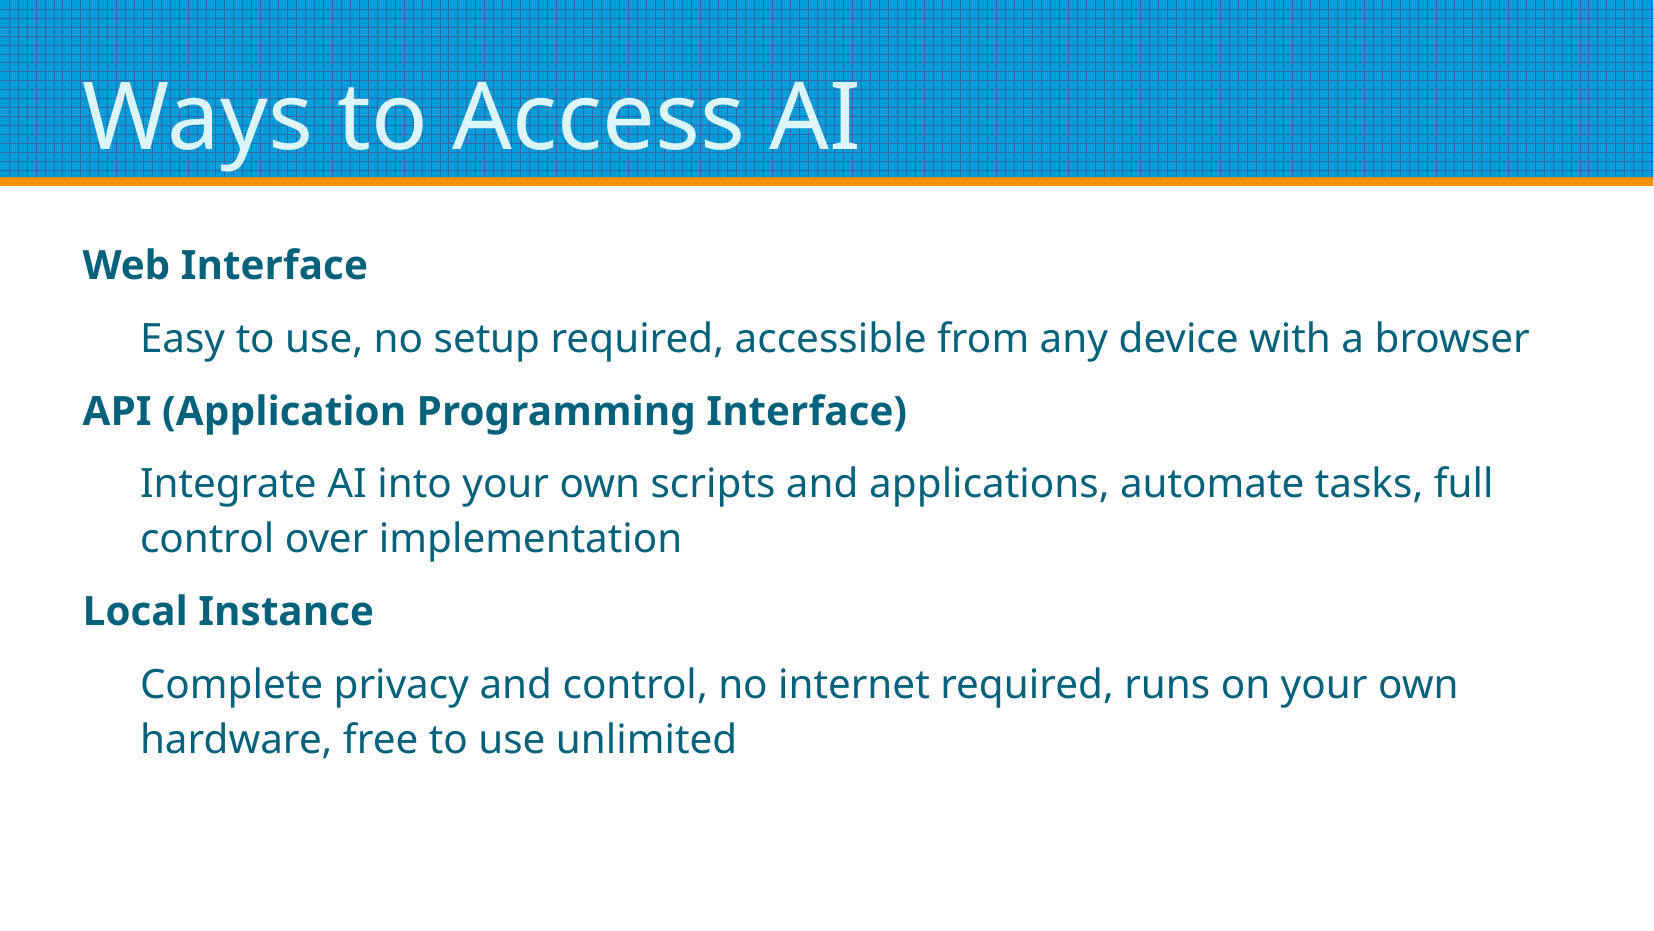

# Ways to Access AI
Web Interface
Easy to use, no setup required, accessible from any device with a browser
API (Application Programming Interface)
Integrate AI into your own scripts and applications, automate tasks, full control over implementation
Local Instance
Complete privacy and control, no internet required, runs on your own hardware, free to use unlimited